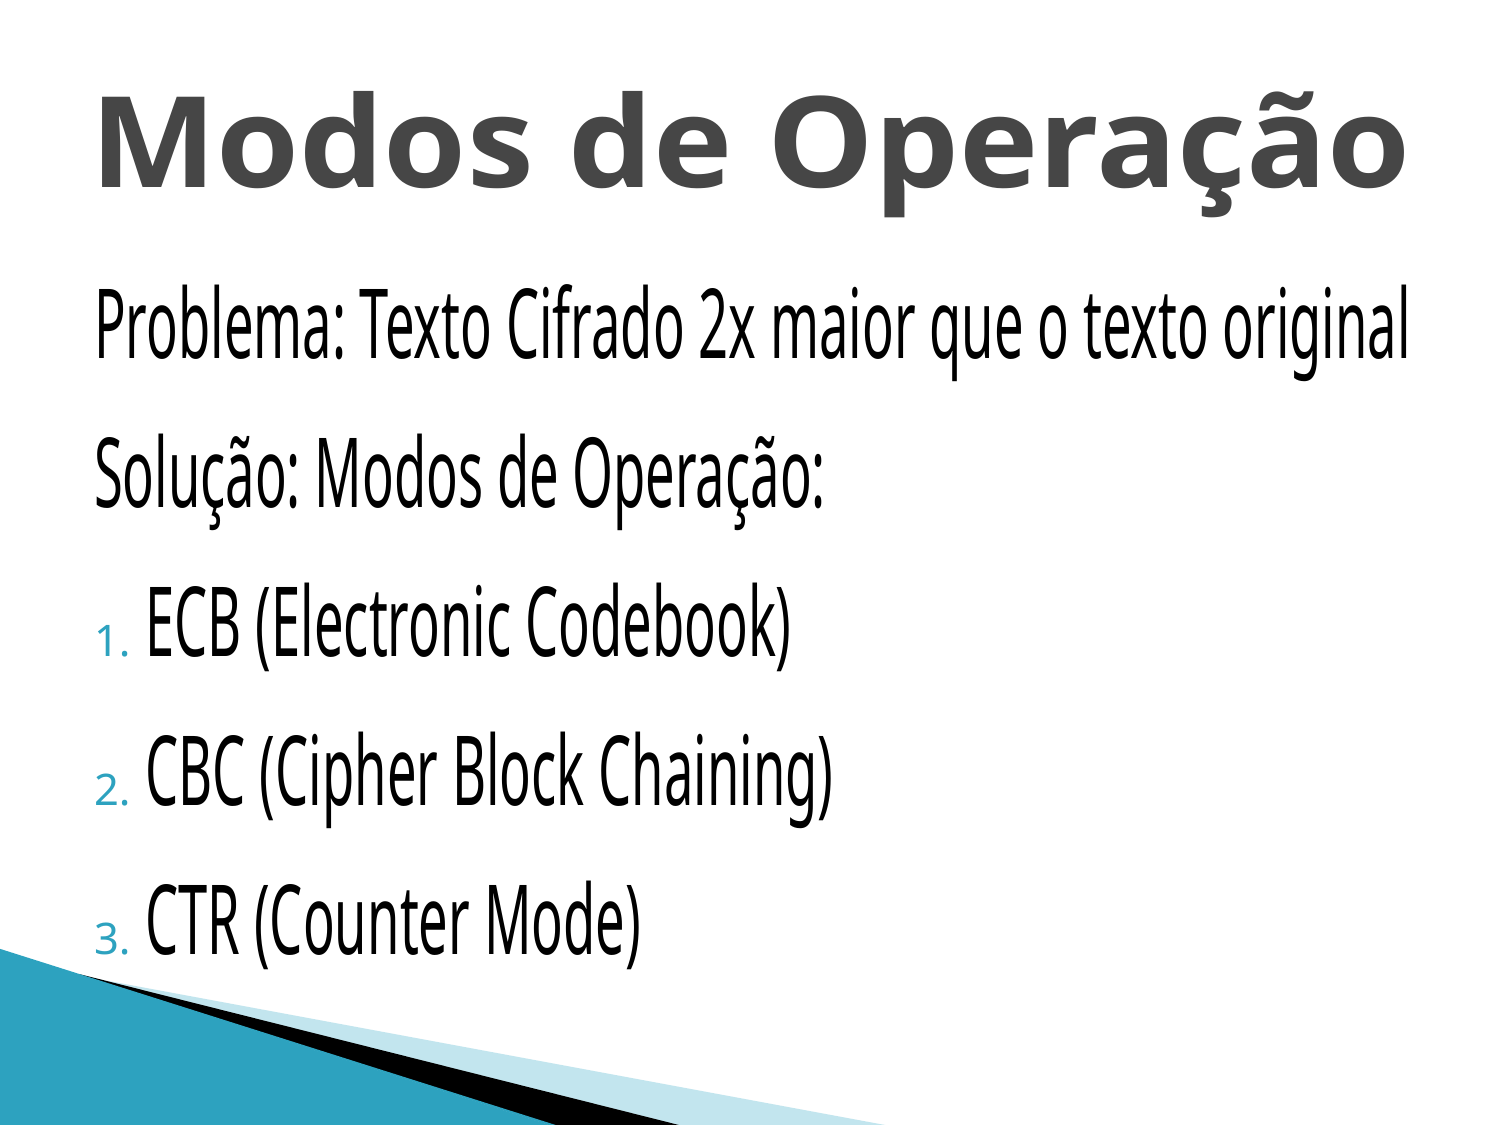

Modos de Operação
Problema: Texto Cifrado 2x maior que o texto original
Solução: Modos de Operação:
ECB (Electronic Codebook)
CBC (Cipher Block Chaining)
CTR (Counter Mode)